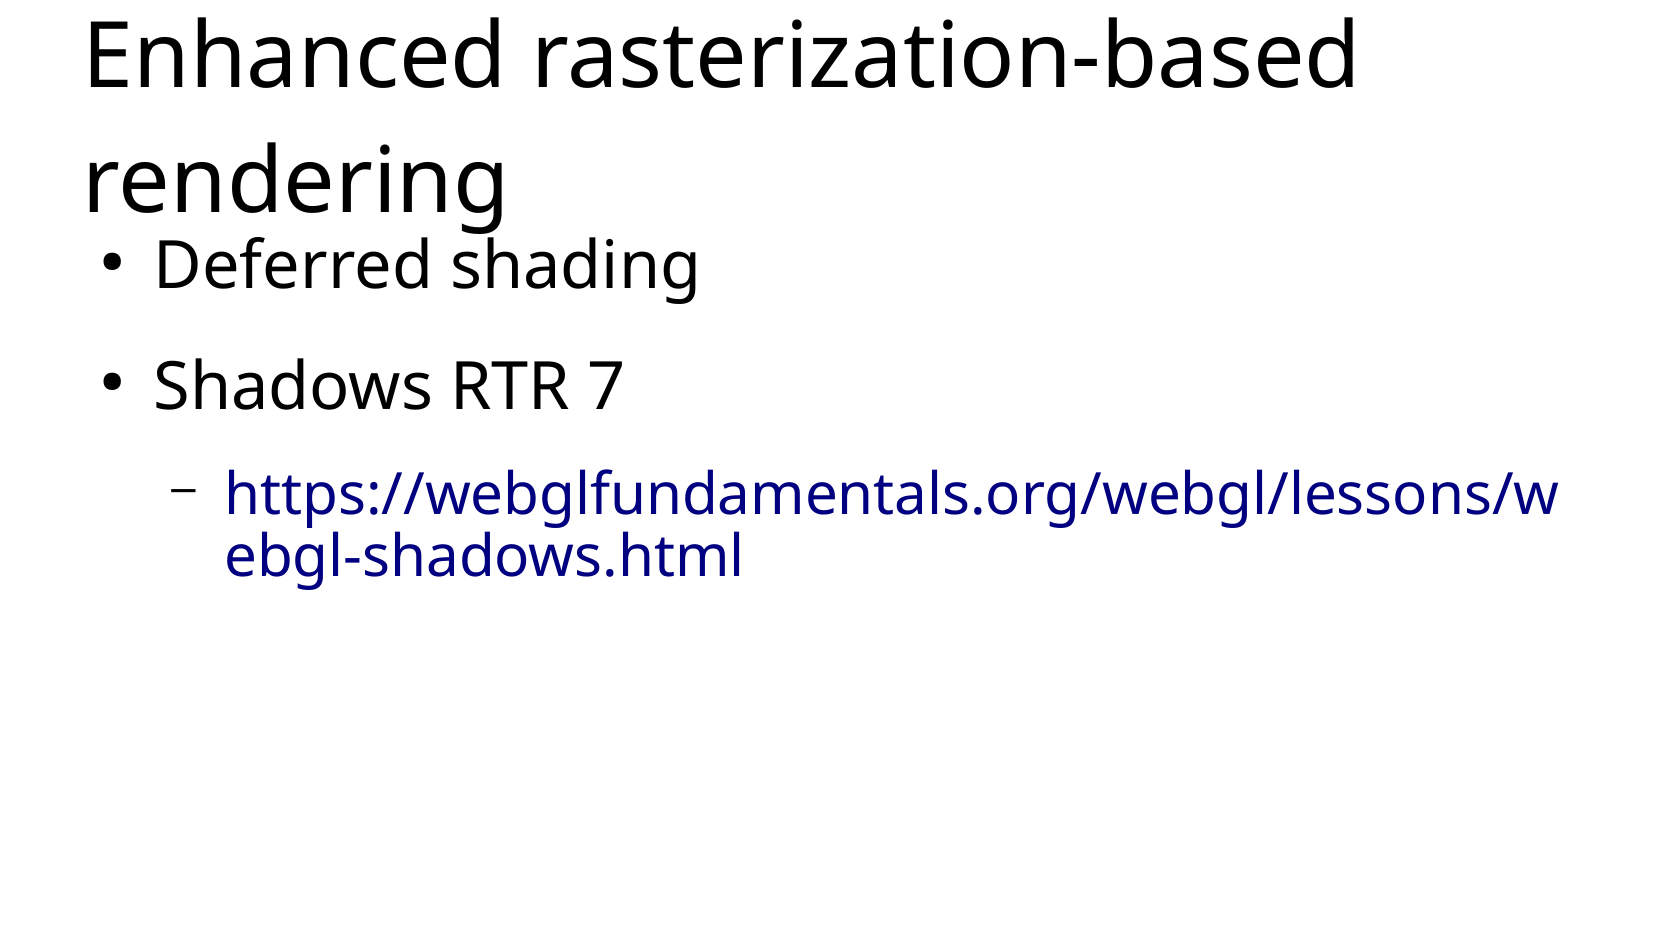

# Enhanced rasterization-based rendering
Deferred shading
Shadows RTR 7
https://webglfundamentals.org/webgl/lessons/webgl-shadows.html